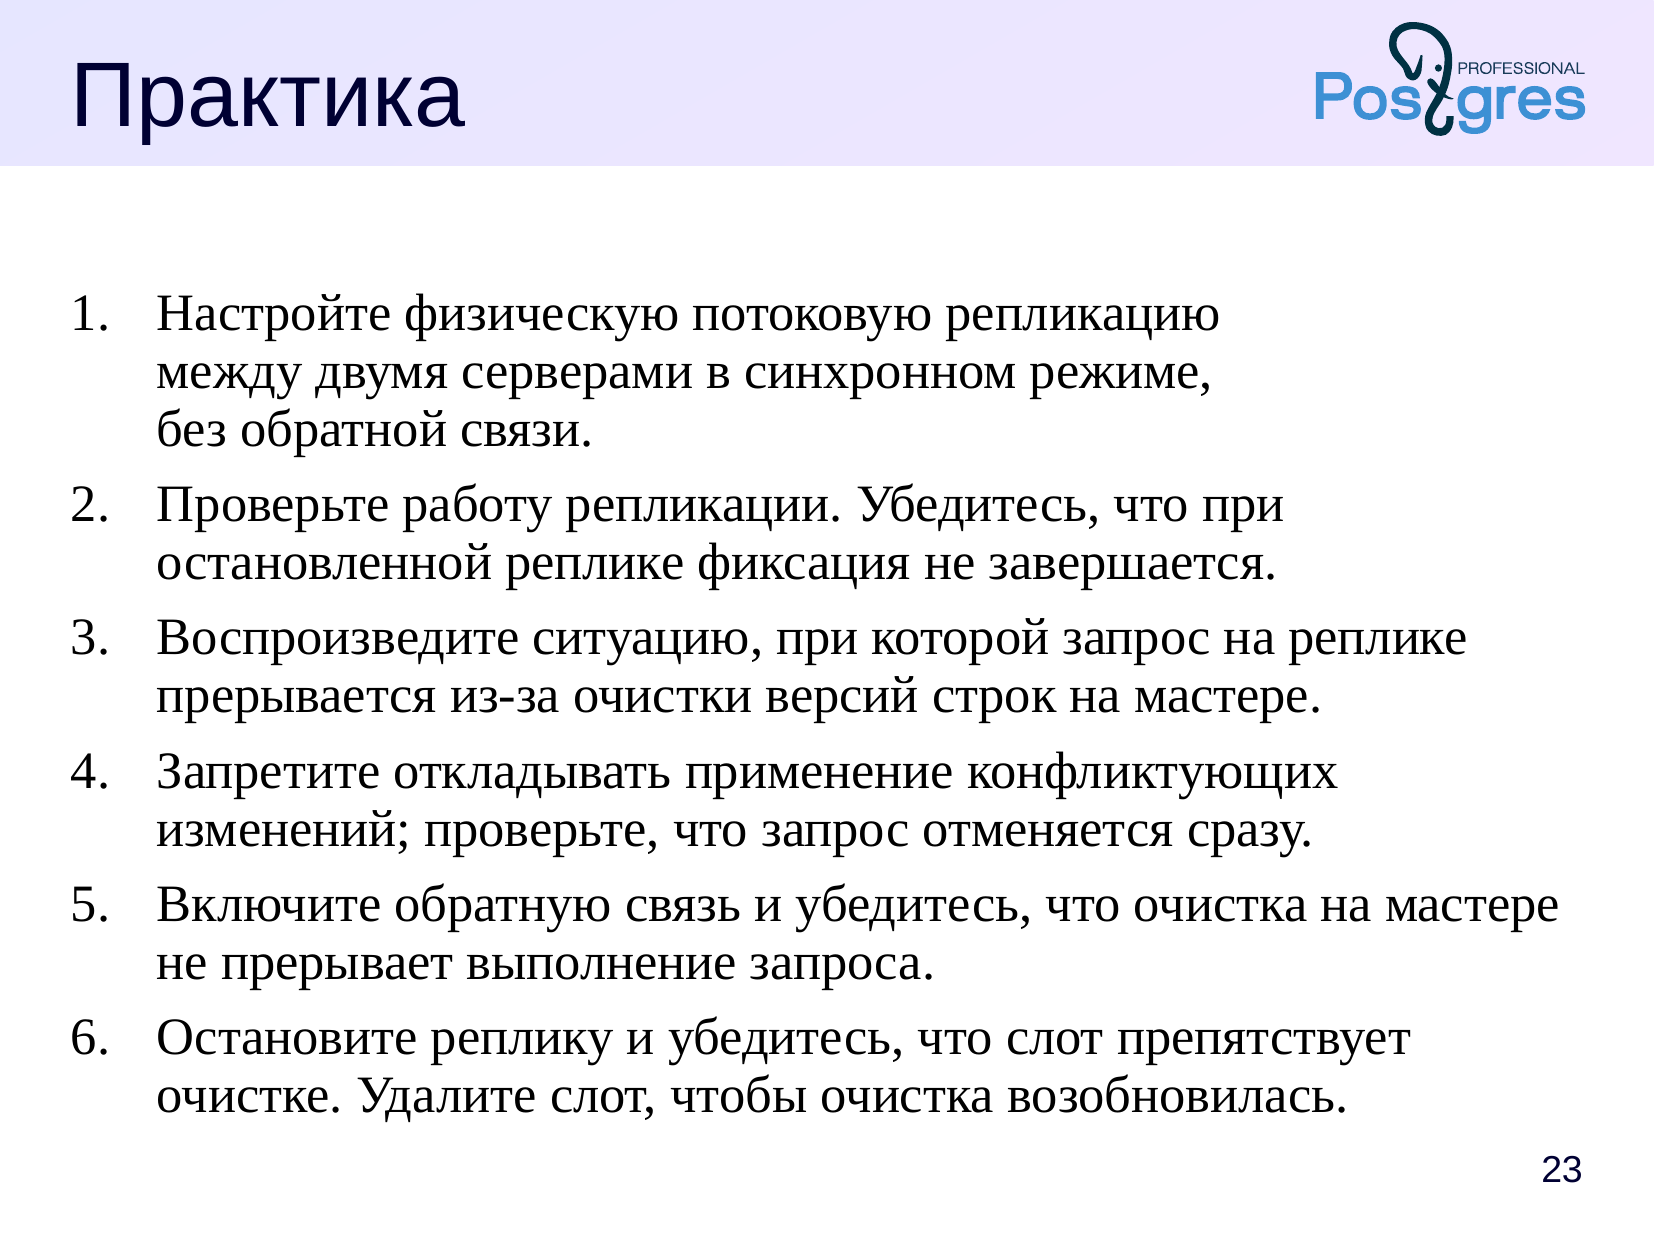

# Практика
Настройте физическую потоковую репликацию
между двумя серверами в синхронном режиме,
без обратной связи.
Проверьте работу репликации. Убедитесь, что при остановленной реплике фиксация не завершается.
Воспроизведите ситуацию, при которой запрос на реплике прерывается из-за очистки версий строк на мастере.
Запретите откладывать применение конфликтующих изменений; проверьте, что запрос отменяется сразу.
Включите обратную связь и убедитесь, что очистка на мастере не прерывает выполнение запроса.
Остановите реплику и убедитесь, что слот препятствует очистке. Удалите слот, чтобы очистка возобновилась.